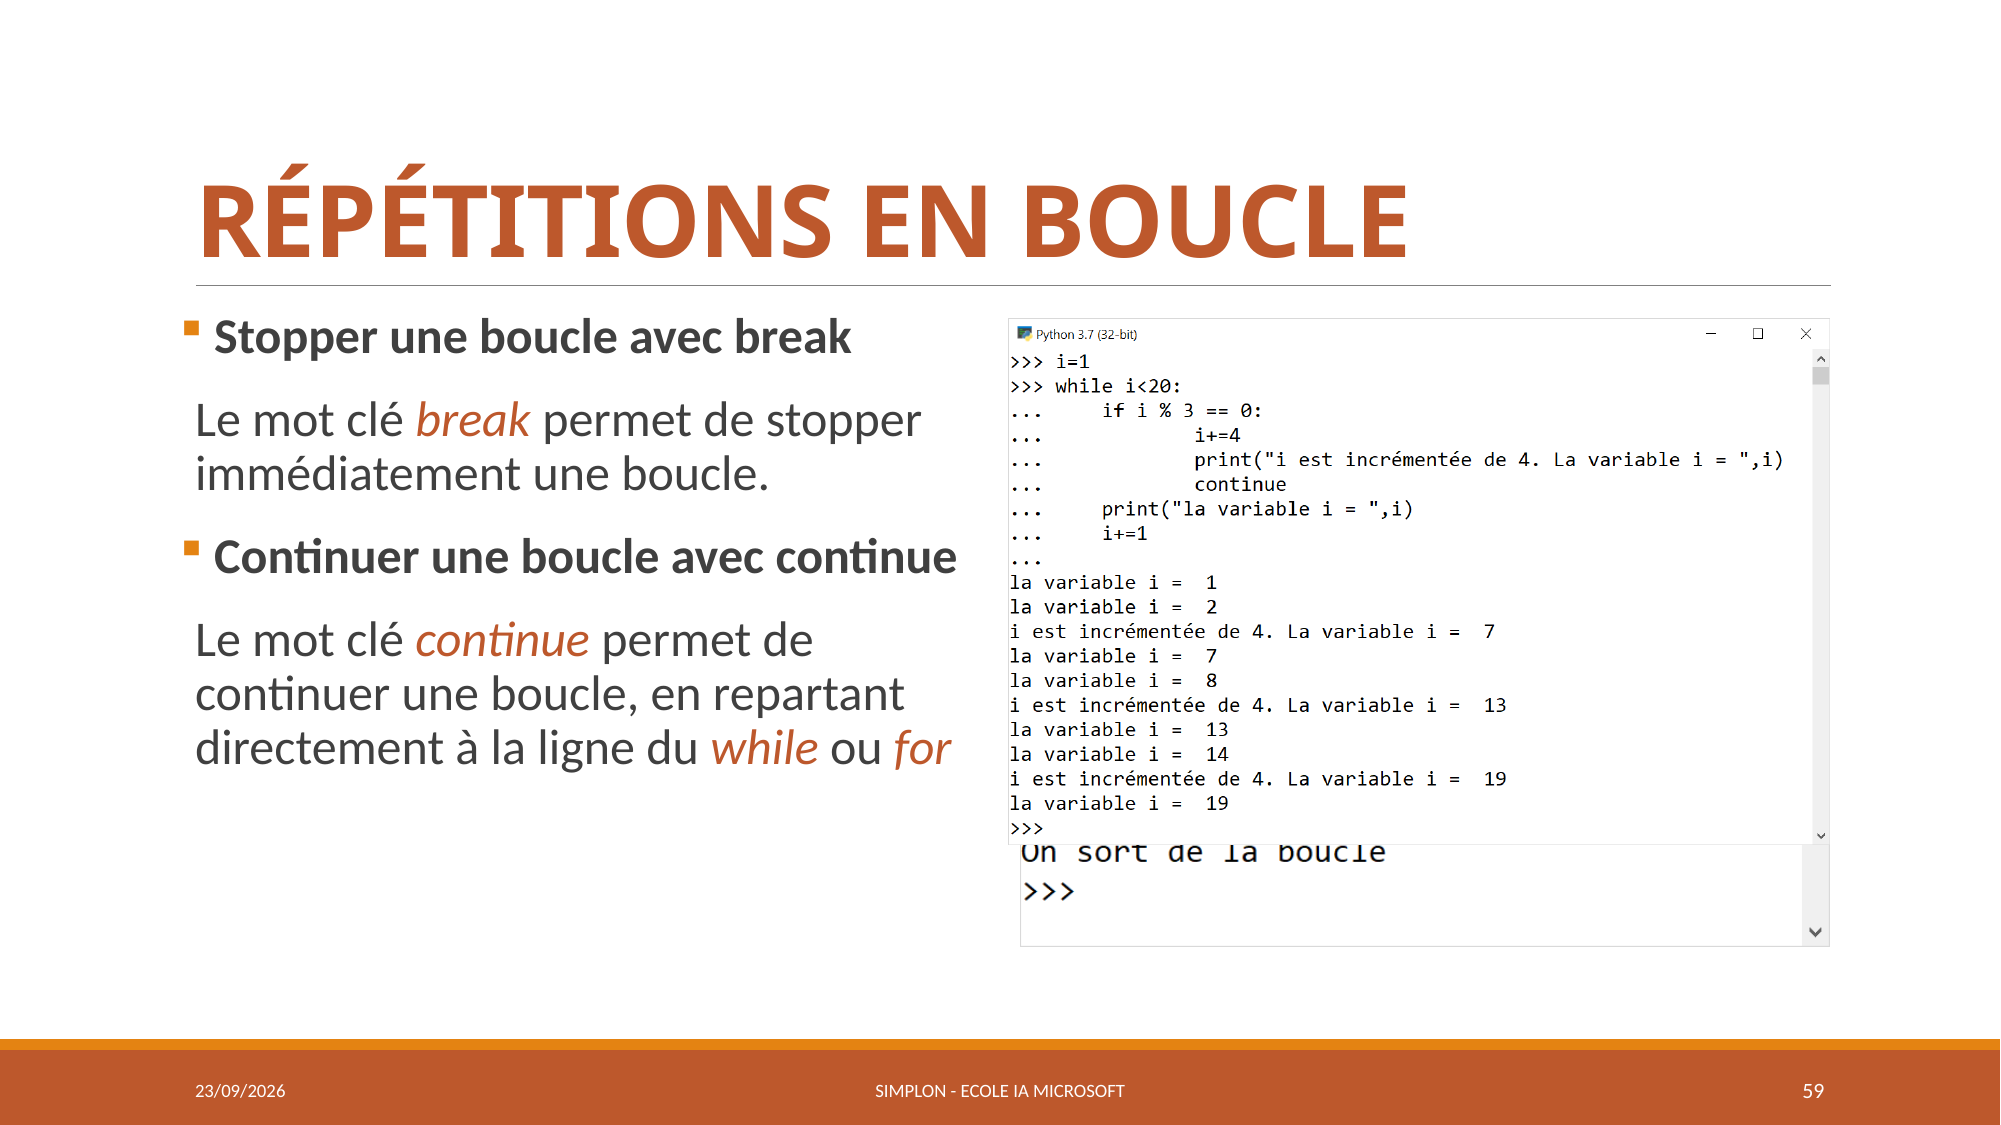

# RÉPÉTITIONS EN BOUCLE
 Stopper une boucle avec break
Le mot clé break permet de stopper immédiatement une boucle.
 Continuer une boucle avec continue
Le mot clé continue permet de continuer une boucle, en repartant directement à la ligne du while ou for
Simplon - Ecole IA Microsoft